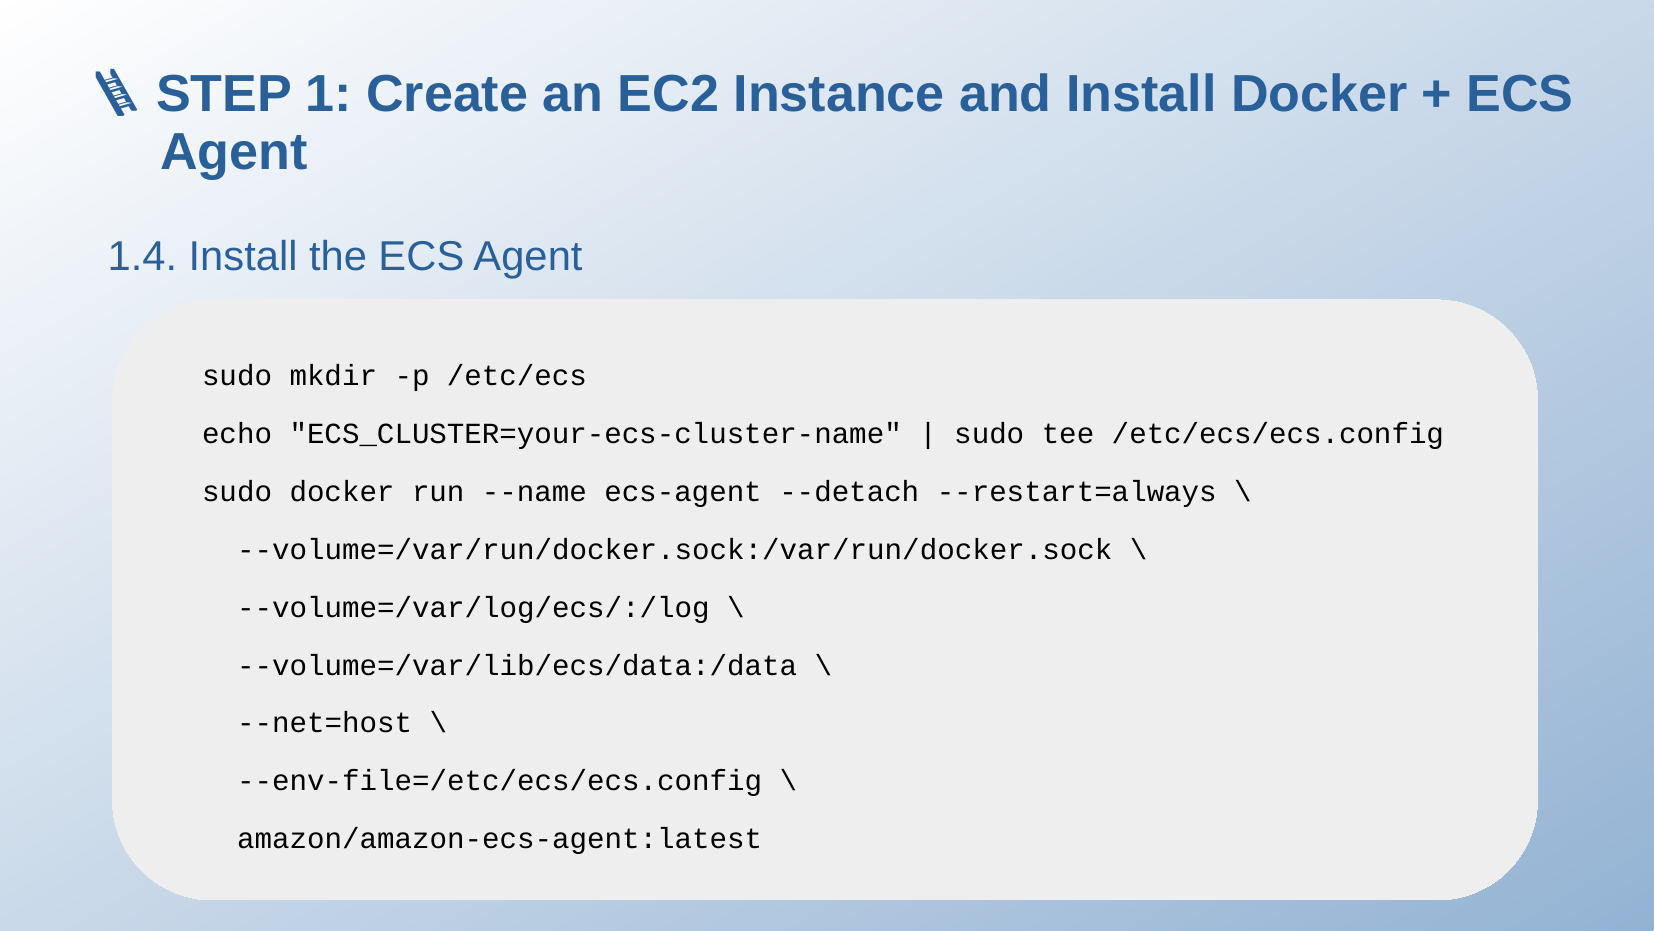

🪜 STEP 1: Create an EC2 Instance and Install Docker + ECS Agent
1.4. Install the ECS Agent
sudo mkdir -p /etc/ecs
echo "ECS_CLUSTER=your-ecs-cluster-name" | sudo tee /etc/ecs/ecs.config
sudo docker run --name ecs-agent --detach --restart=always \
 --volume=/var/run/docker.sock:/var/run/docker.sock \
 --volume=/var/log/ecs/:/log \
 --volume=/var/lib/ecs/data:/data \
 --net=host \
 --env-file=/etc/ecs/ecs.config \
 amazon/amazon-ecs-agent:latest